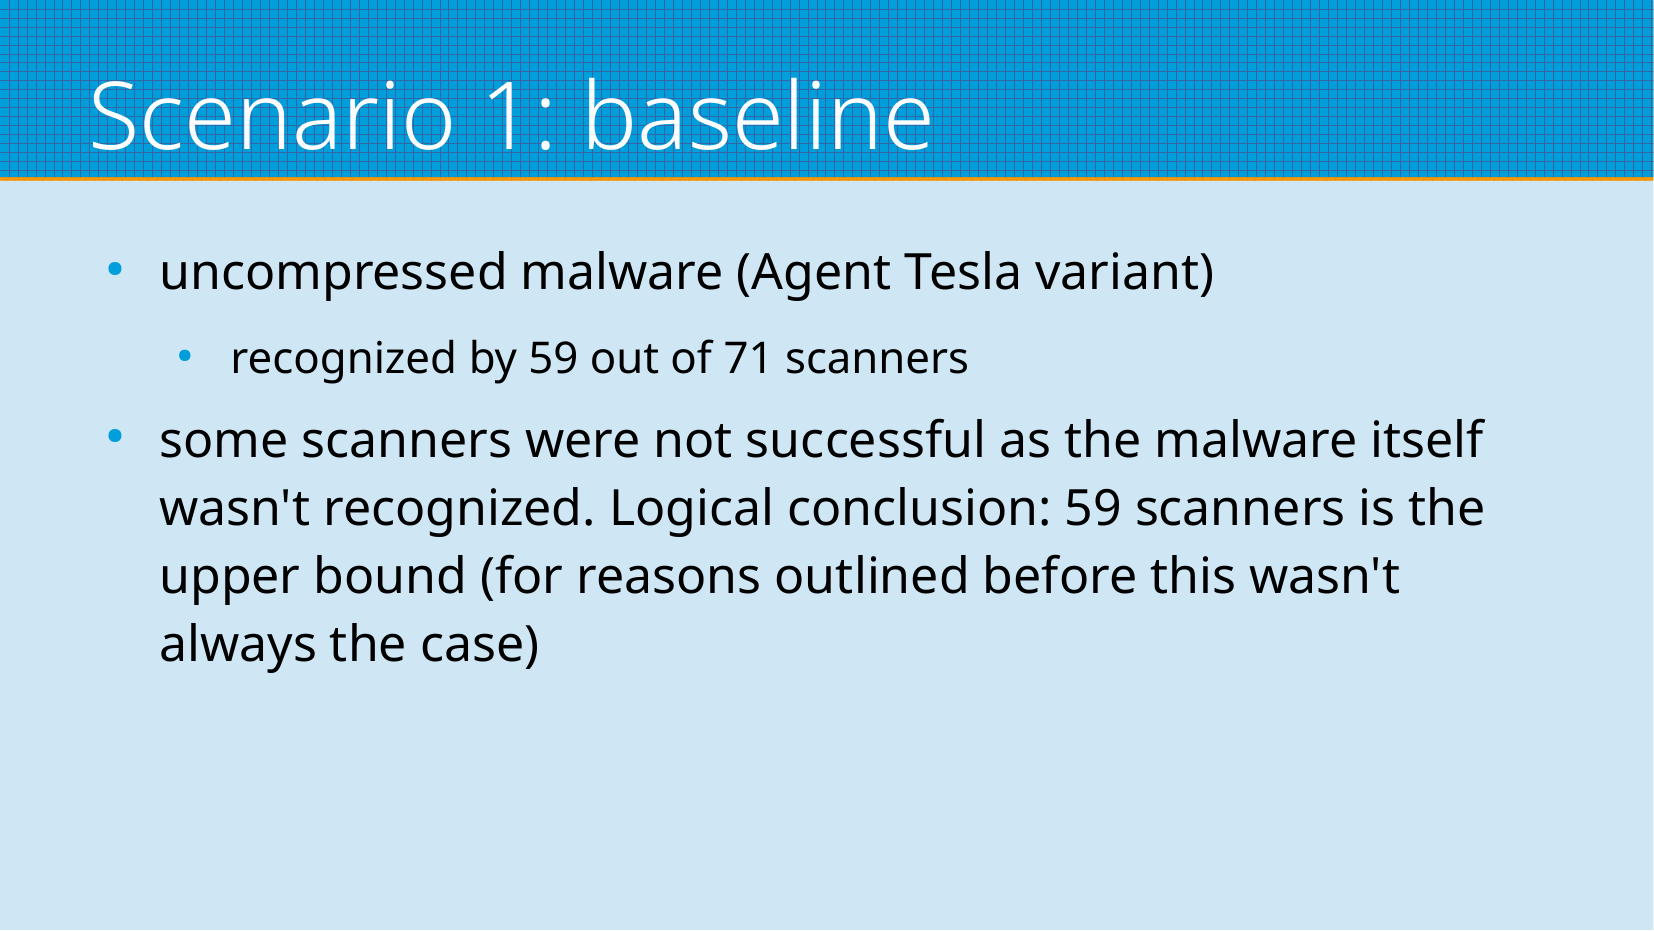

# Scenario 1: baseline
uncompressed malware (Agent Tesla variant)
recognized by 59 out of 71 scanners
some scanners were not successful as the malware itself wasn't recognized. Logical conclusion: 59 scanners is the upper bound (for reasons outlined before this wasn't always the case)